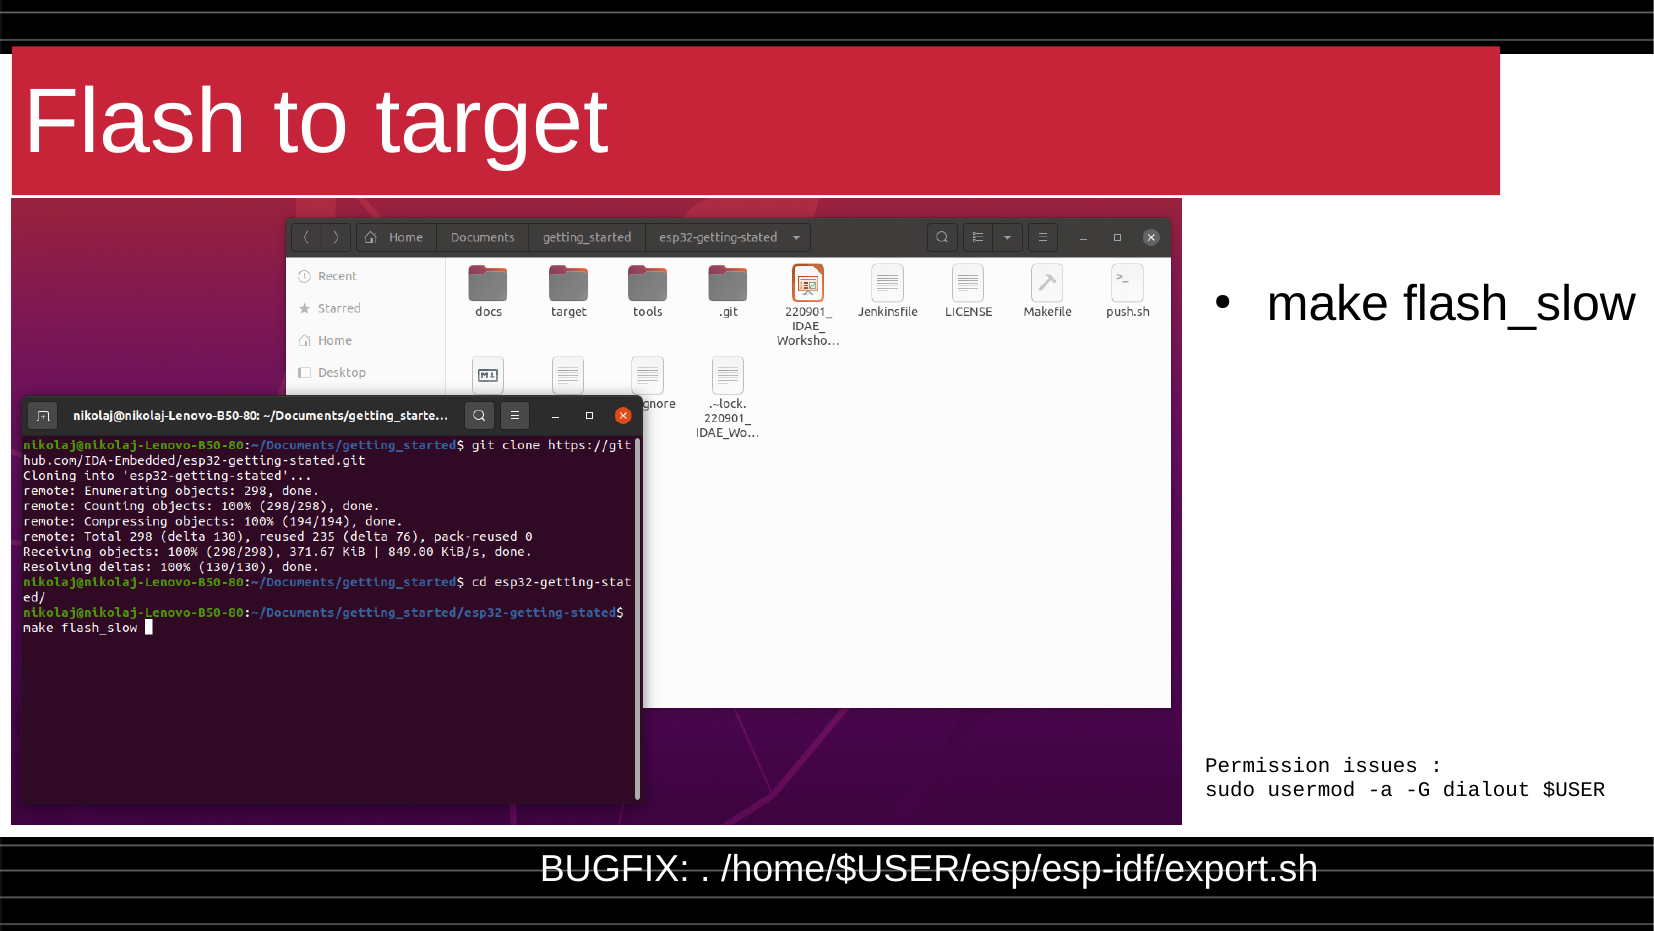

# Flash to target
make flash_slow
Permission issues :
sudo usermod -a -G dialout $USER
BUGFIX: . /home/$USER/esp/esp-idf/export.sh